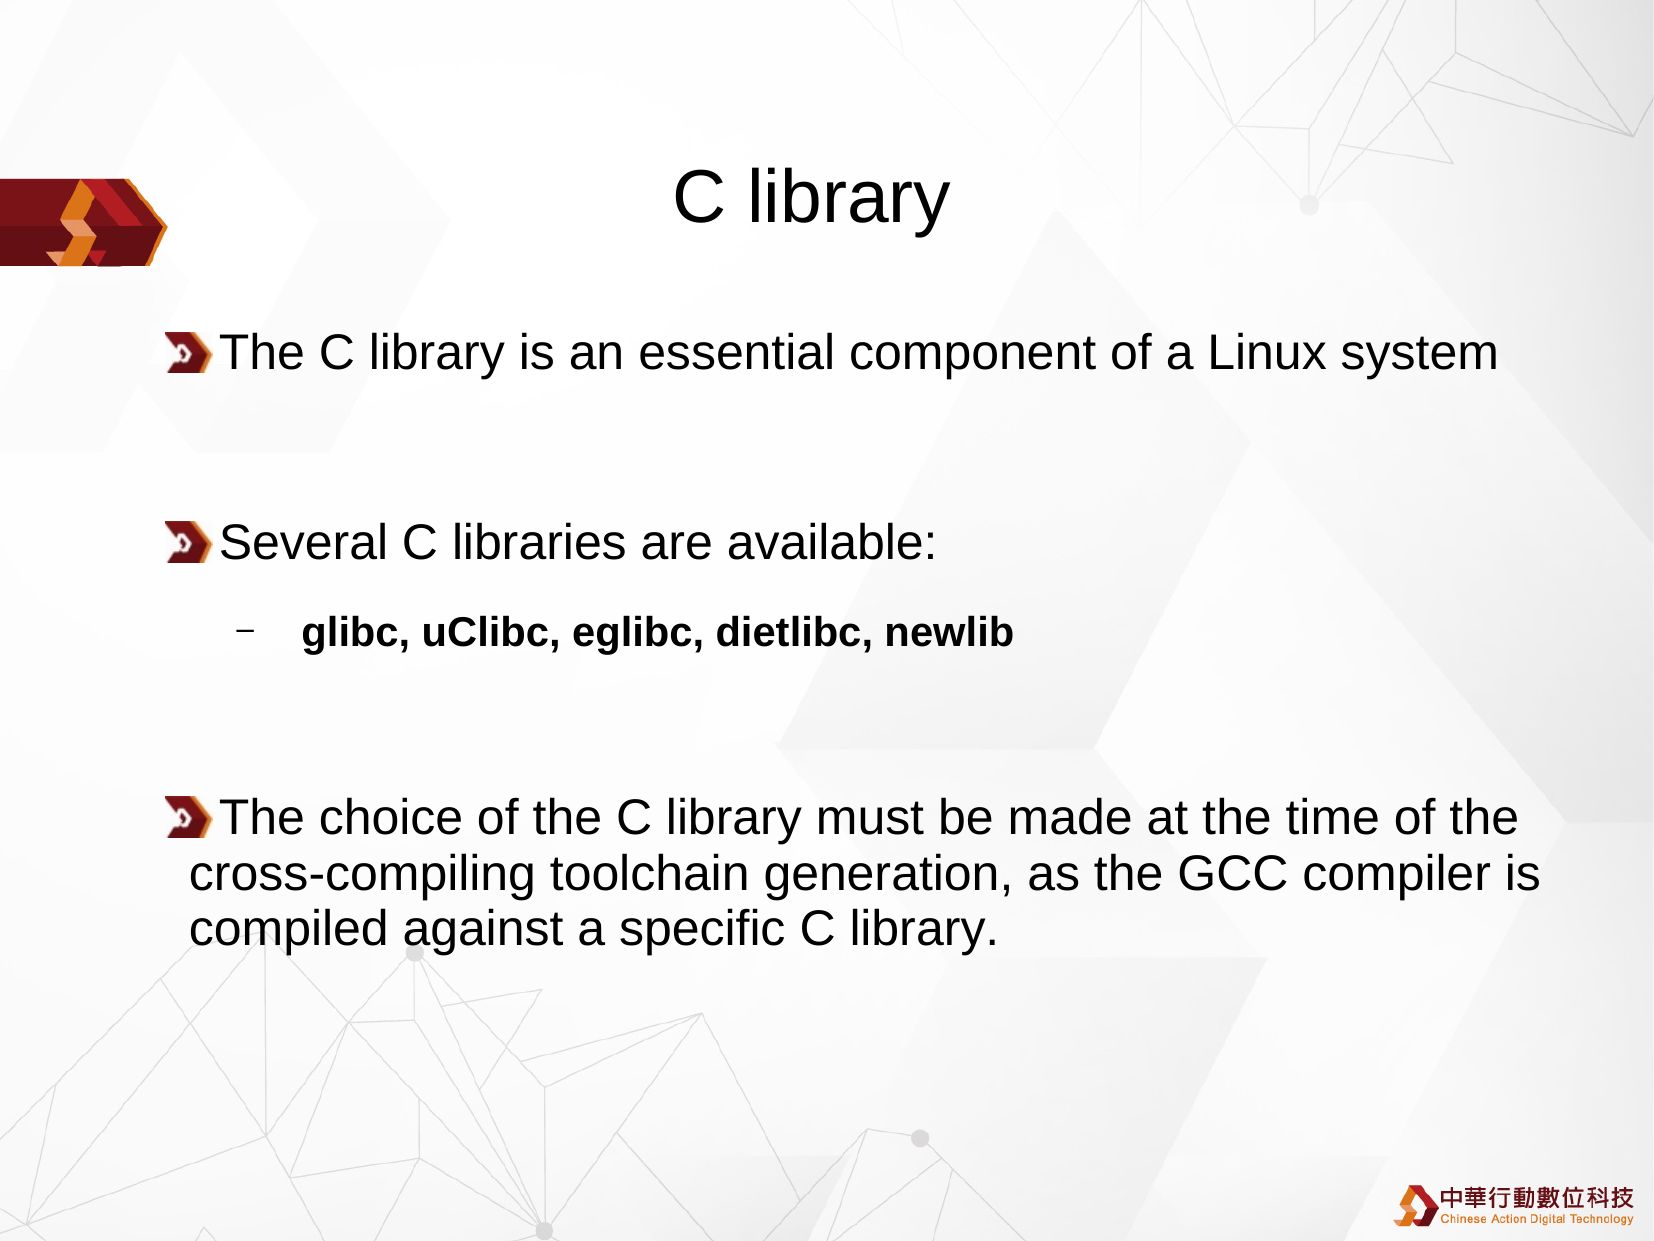

# C library
The C library is an essential component of a Linux system
Several C libraries are available:
 glibc, uClibc, eglibc, dietlibc, newlib
The choice of the C library must be made at the time of the cross-compiling toolchain generation, as the GCC compiler is compiled against a specific C library.